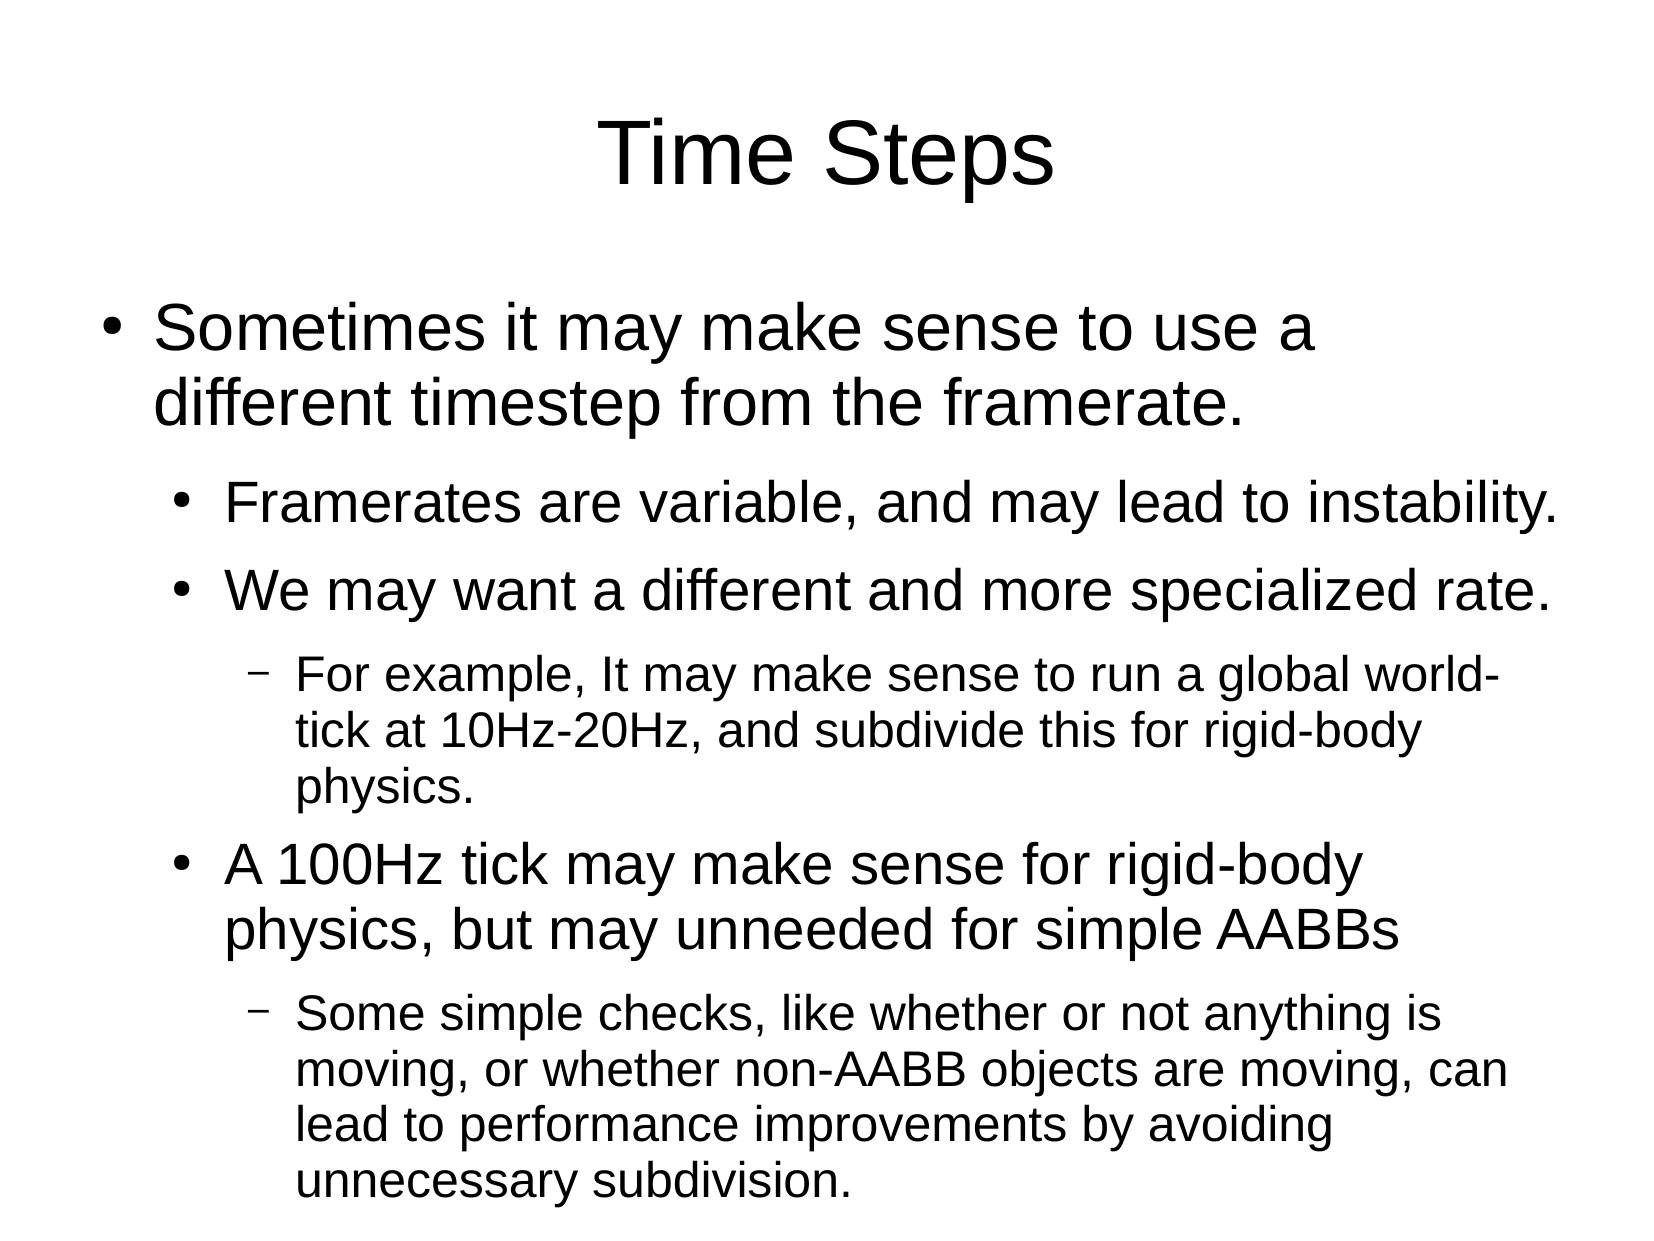

# Time Steps
Sometimes it may make sense to use a different timestep from the framerate.
Framerates are variable, and may lead to instability.
We may want a different and more specialized rate.
For example, It may make sense to run a global world-tick at 10Hz-20Hz, and subdivide this for rigid-body physics.
A 100Hz tick may make sense for rigid-body physics, but may unneeded for simple AABBs
Some simple checks, like whether or not anything is moving, or whether non-AABB objects are moving, can lead to performance improvements by avoiding unnecessary subdivision.